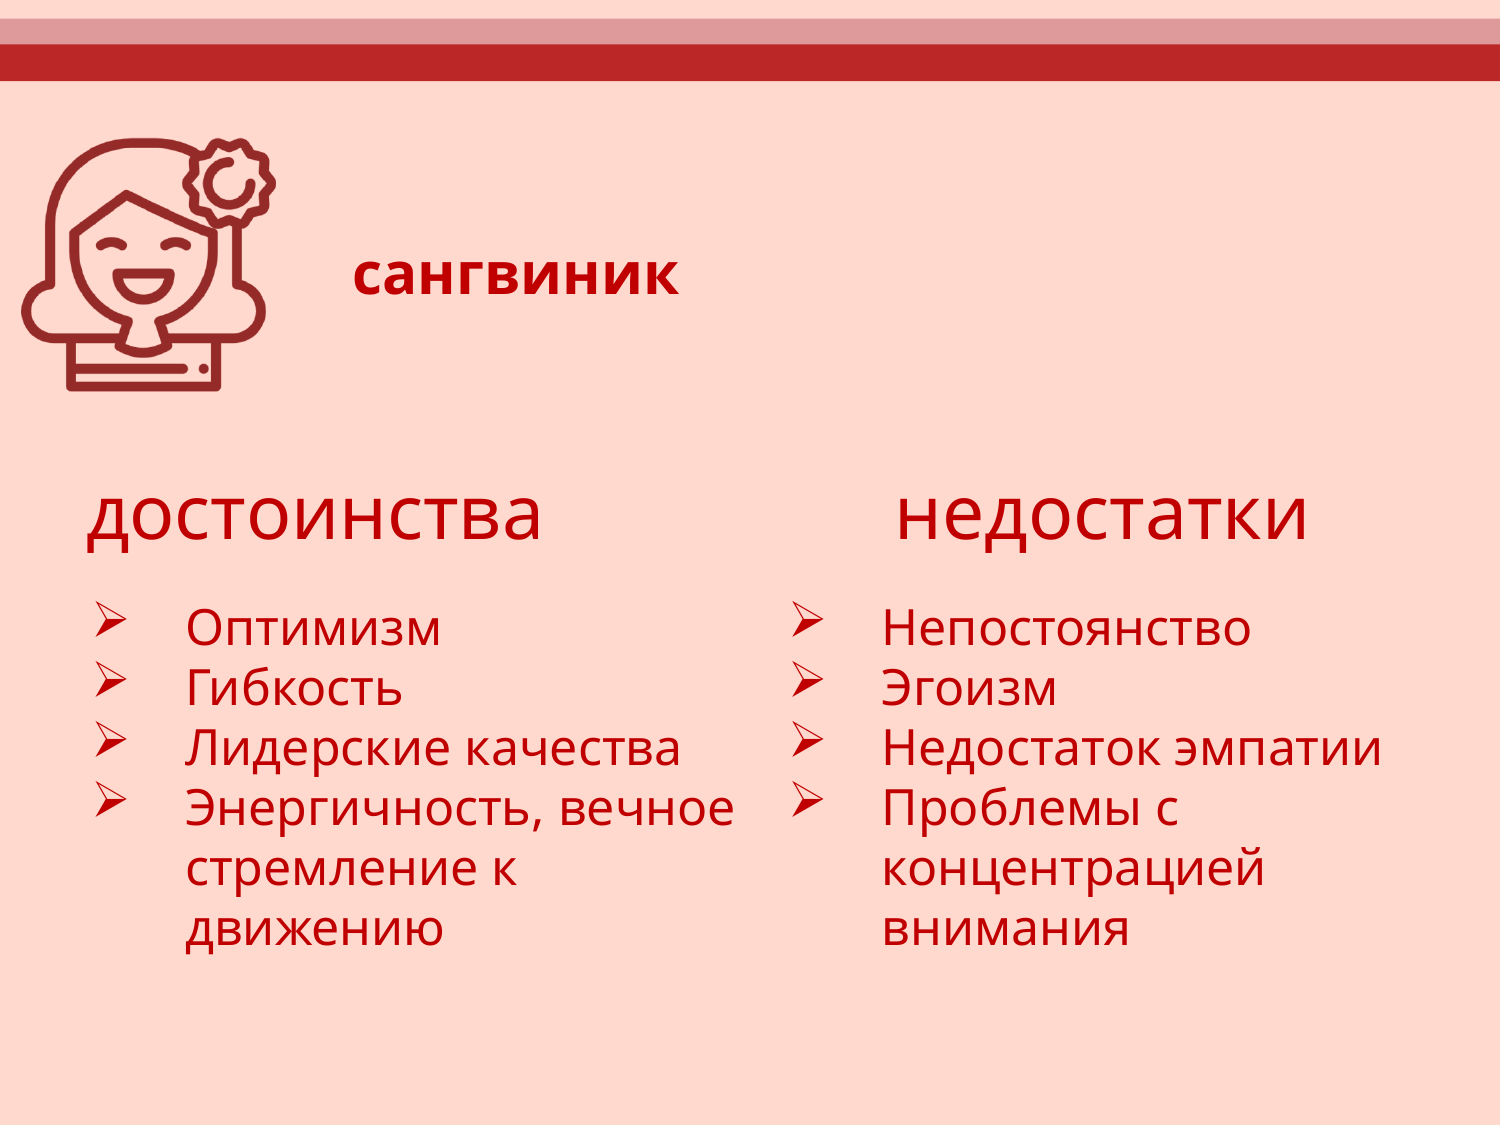

сангвиник
достоинства
недостатки
Оптимизм
Гибкость
Лидерские качества
Энергичность, вечное стремление к движению
Непостоянство
Эгоизм
Недостаток эмпатии
Проблемы с концентрацией внимания